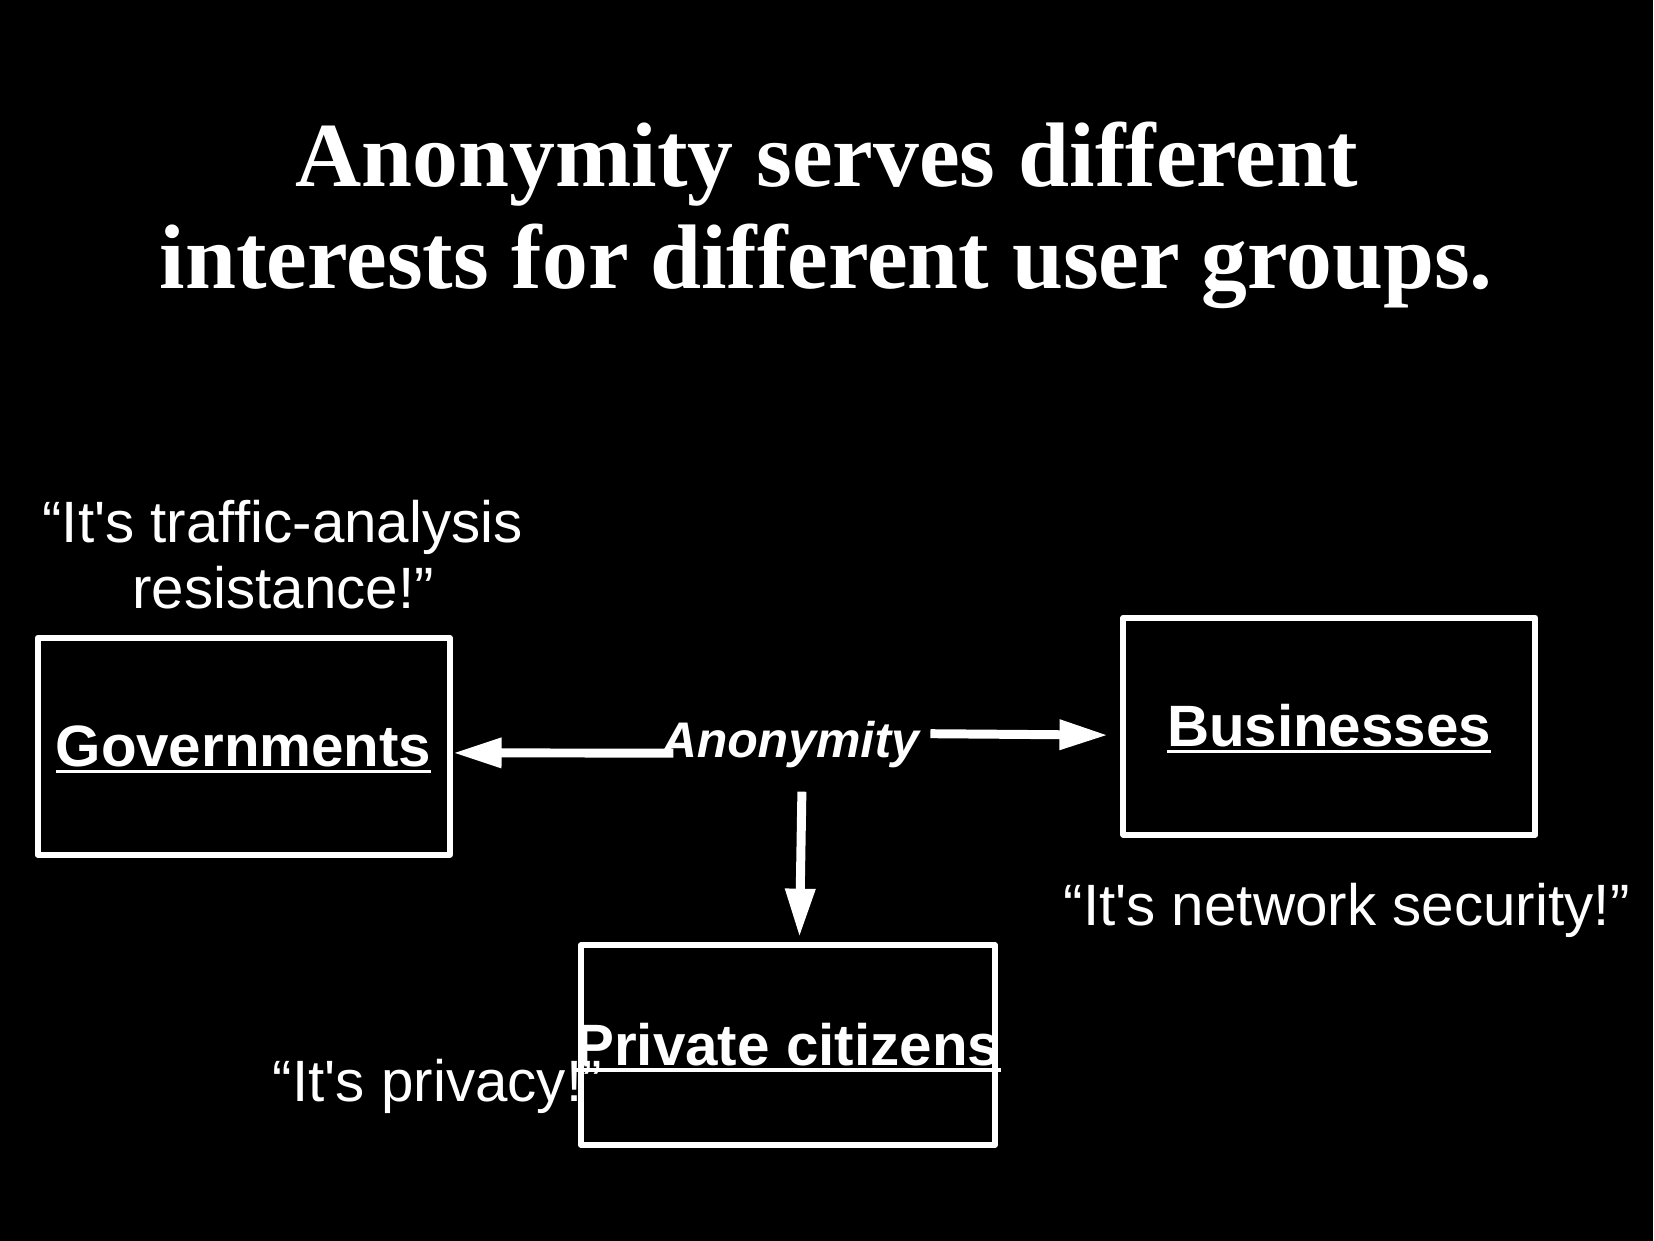

# Anonymity serves different interests for different user groups.
“It's traffic-analysis
resistance!”
Businesses
Governments
Anonymity
“It's network security!”
Private citizens
“It's privacy!”